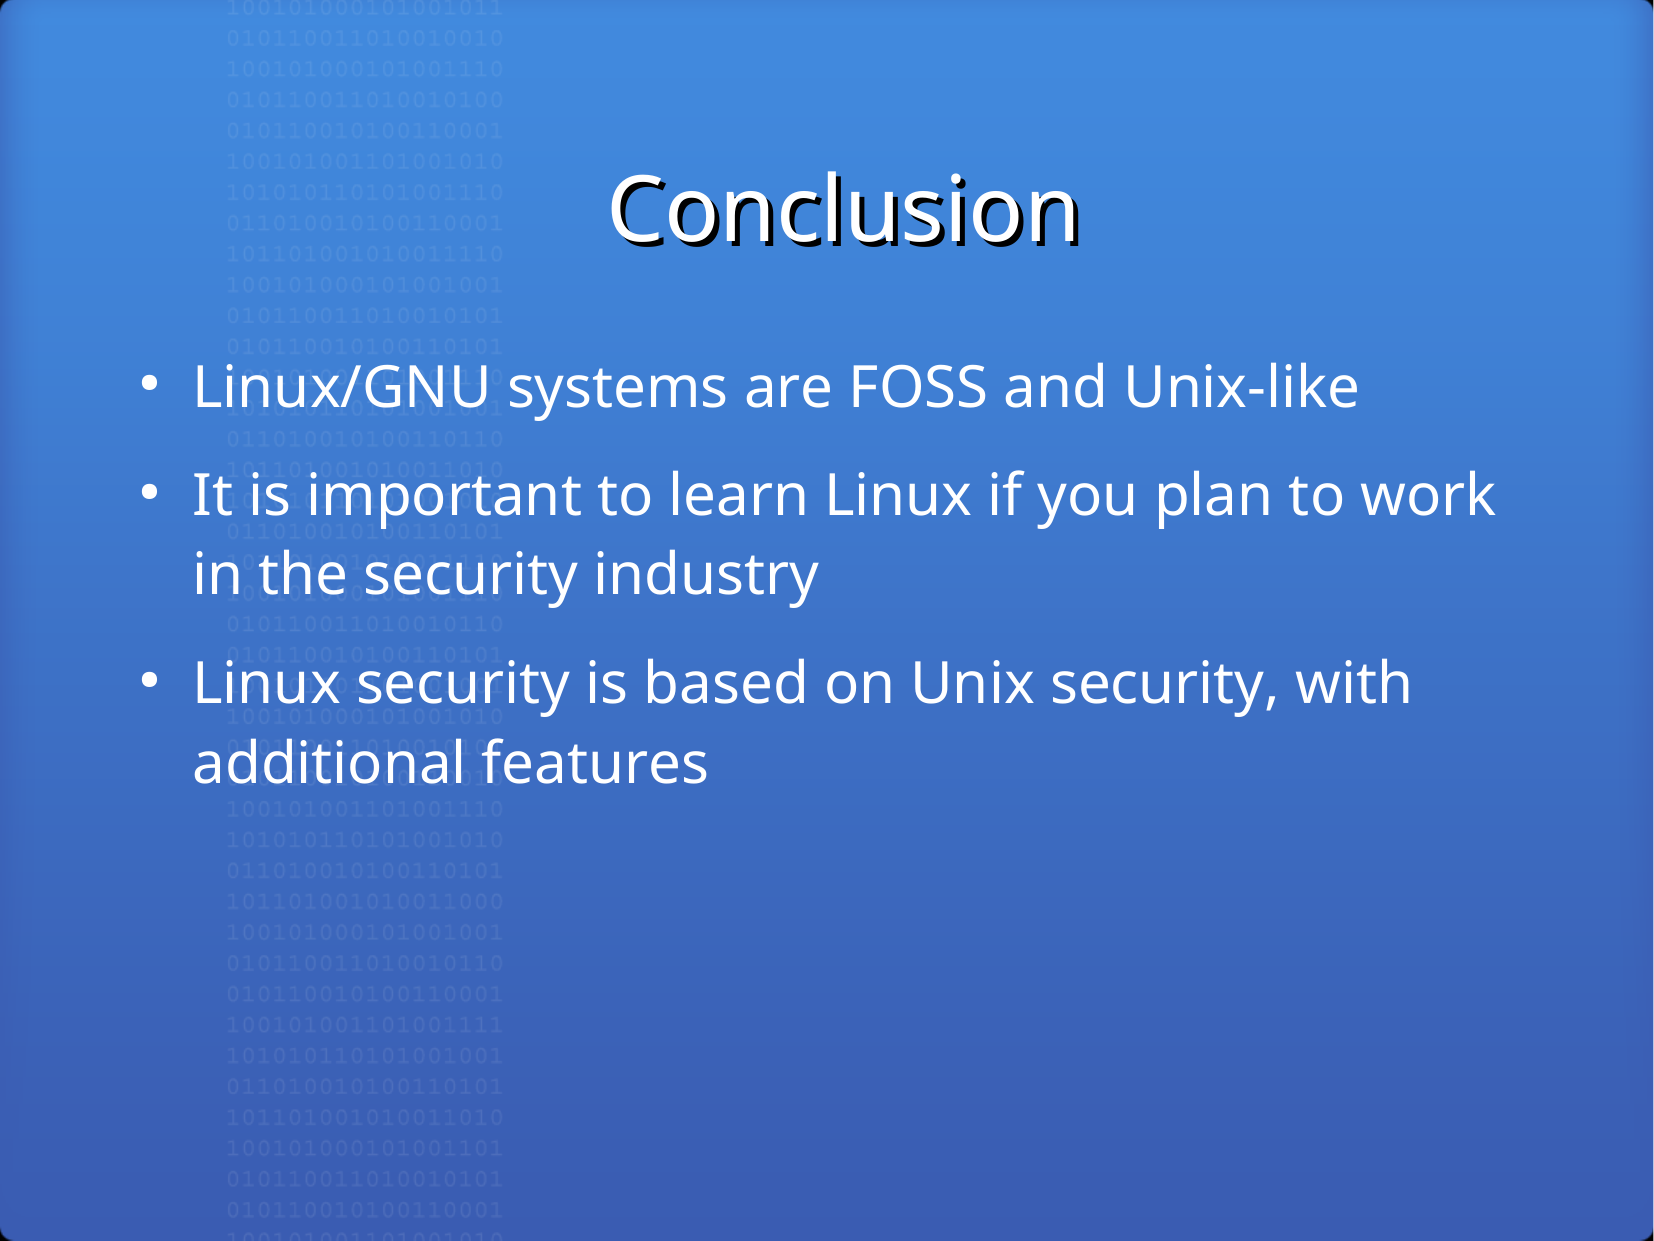

# Conclusion
Linux/GNU systems are FOSS and Unix-like
It is important to learn Linux if you plan to work in the security industry
Linux security is based on Unix security, with additional features